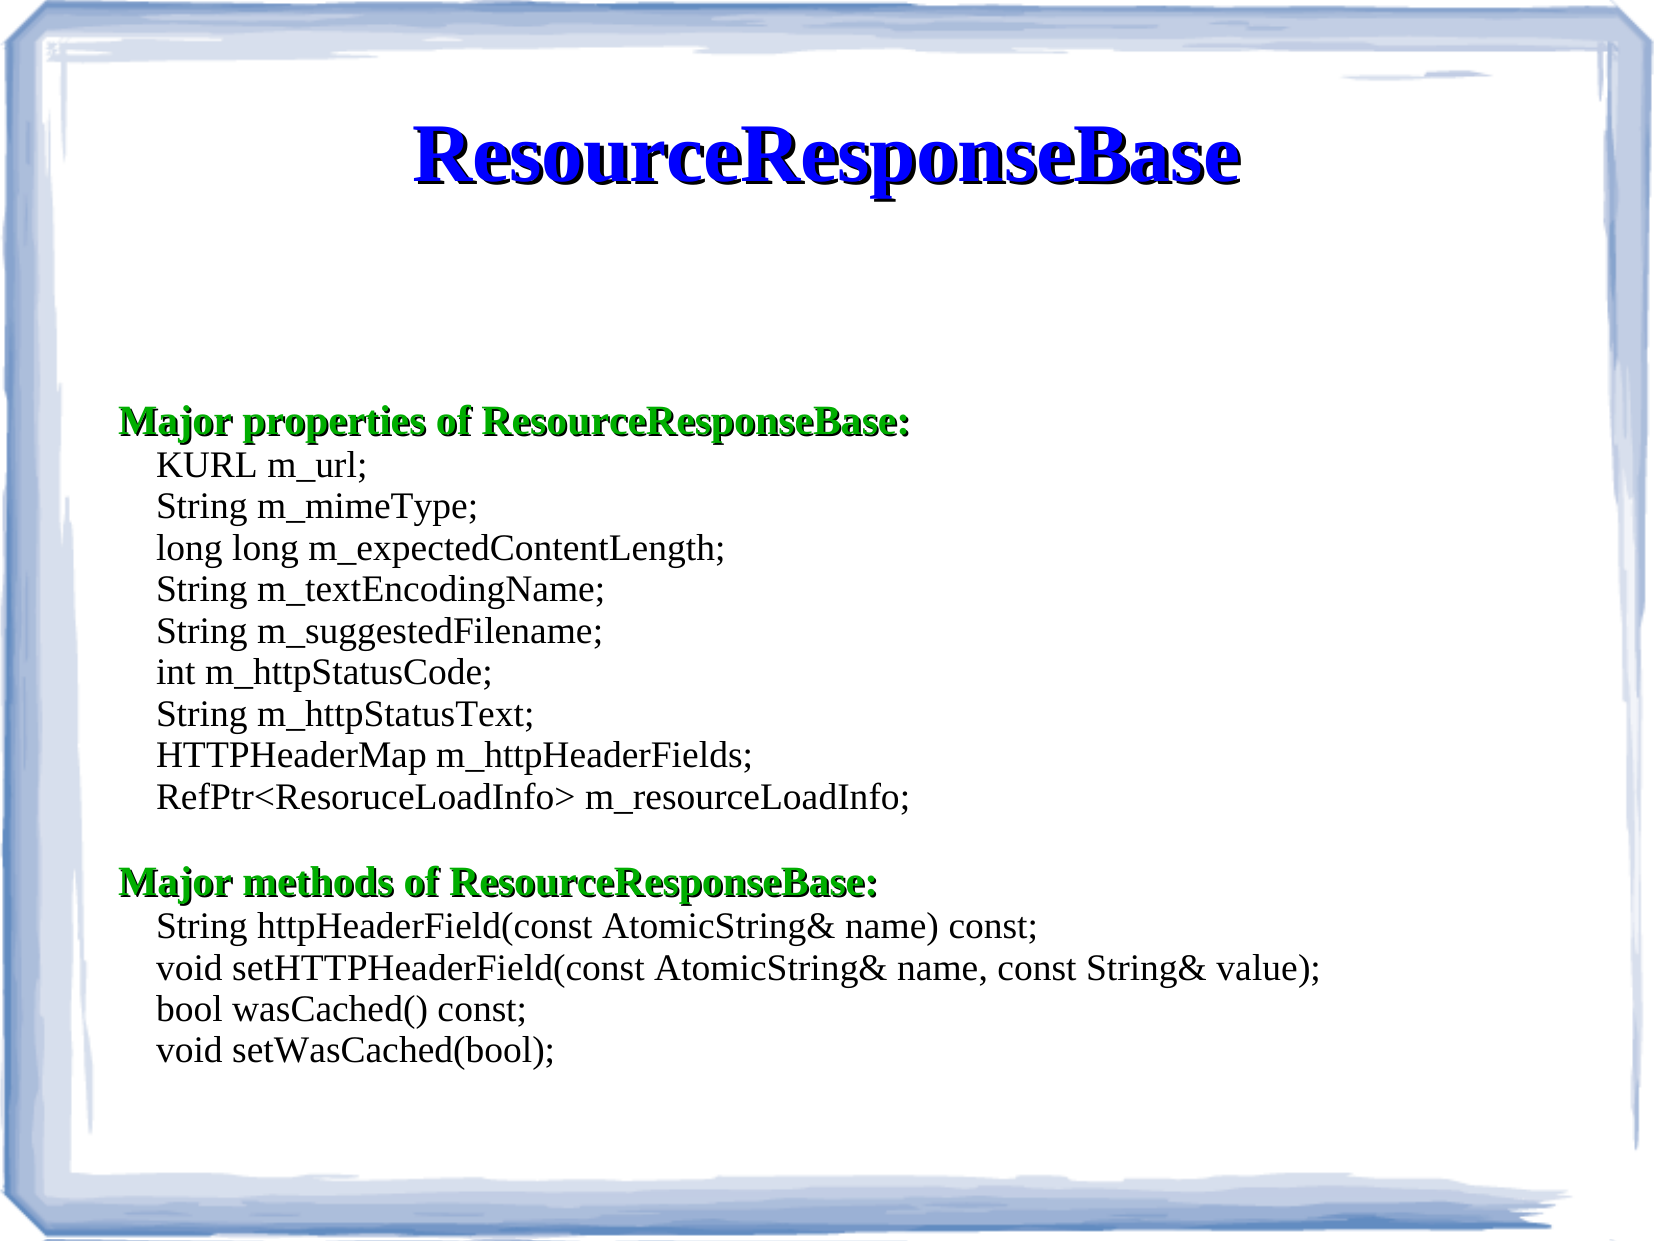

ResourceResponseBase
# Major properties of ResourceResponseBase:
 KURL m_url;
 String m_mimeType;
 long long m_expectedContentLength;
 String m_textEncodingName;
 String m_suggestedFilename;
 int m_httpStatusCode;
 String m_httpStatusText;
 HTTPHeaderMap m_httpHeaderFields;
 RefPtr<ResoruceLoadInfo> m_resourceLoadInfo;
Major methods of ResourceResponseBase:
 String httpHeaderField(const AtomicString& name) const;
 void setHTTPHeaderField(const AtomicString& name, const String& value);
 bool wasCached() const;
 void setWasCached(bool);